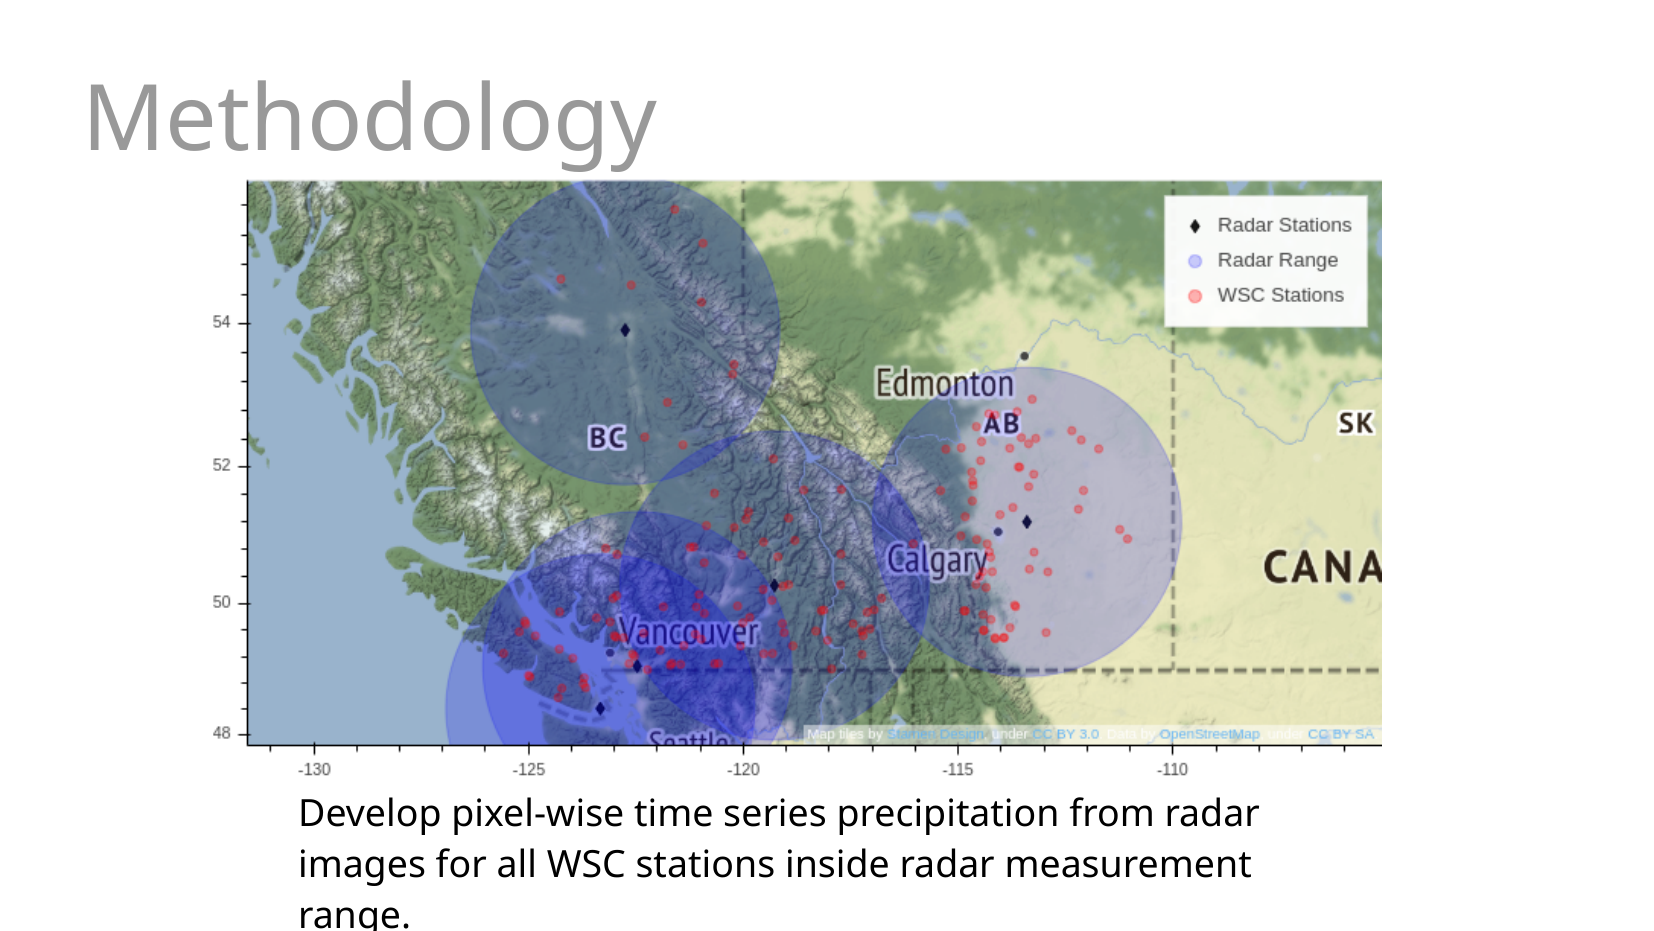

# Methodology
Develop pixel-wise time series precipitation from radar images for all WSC stations inside radar measurement range.